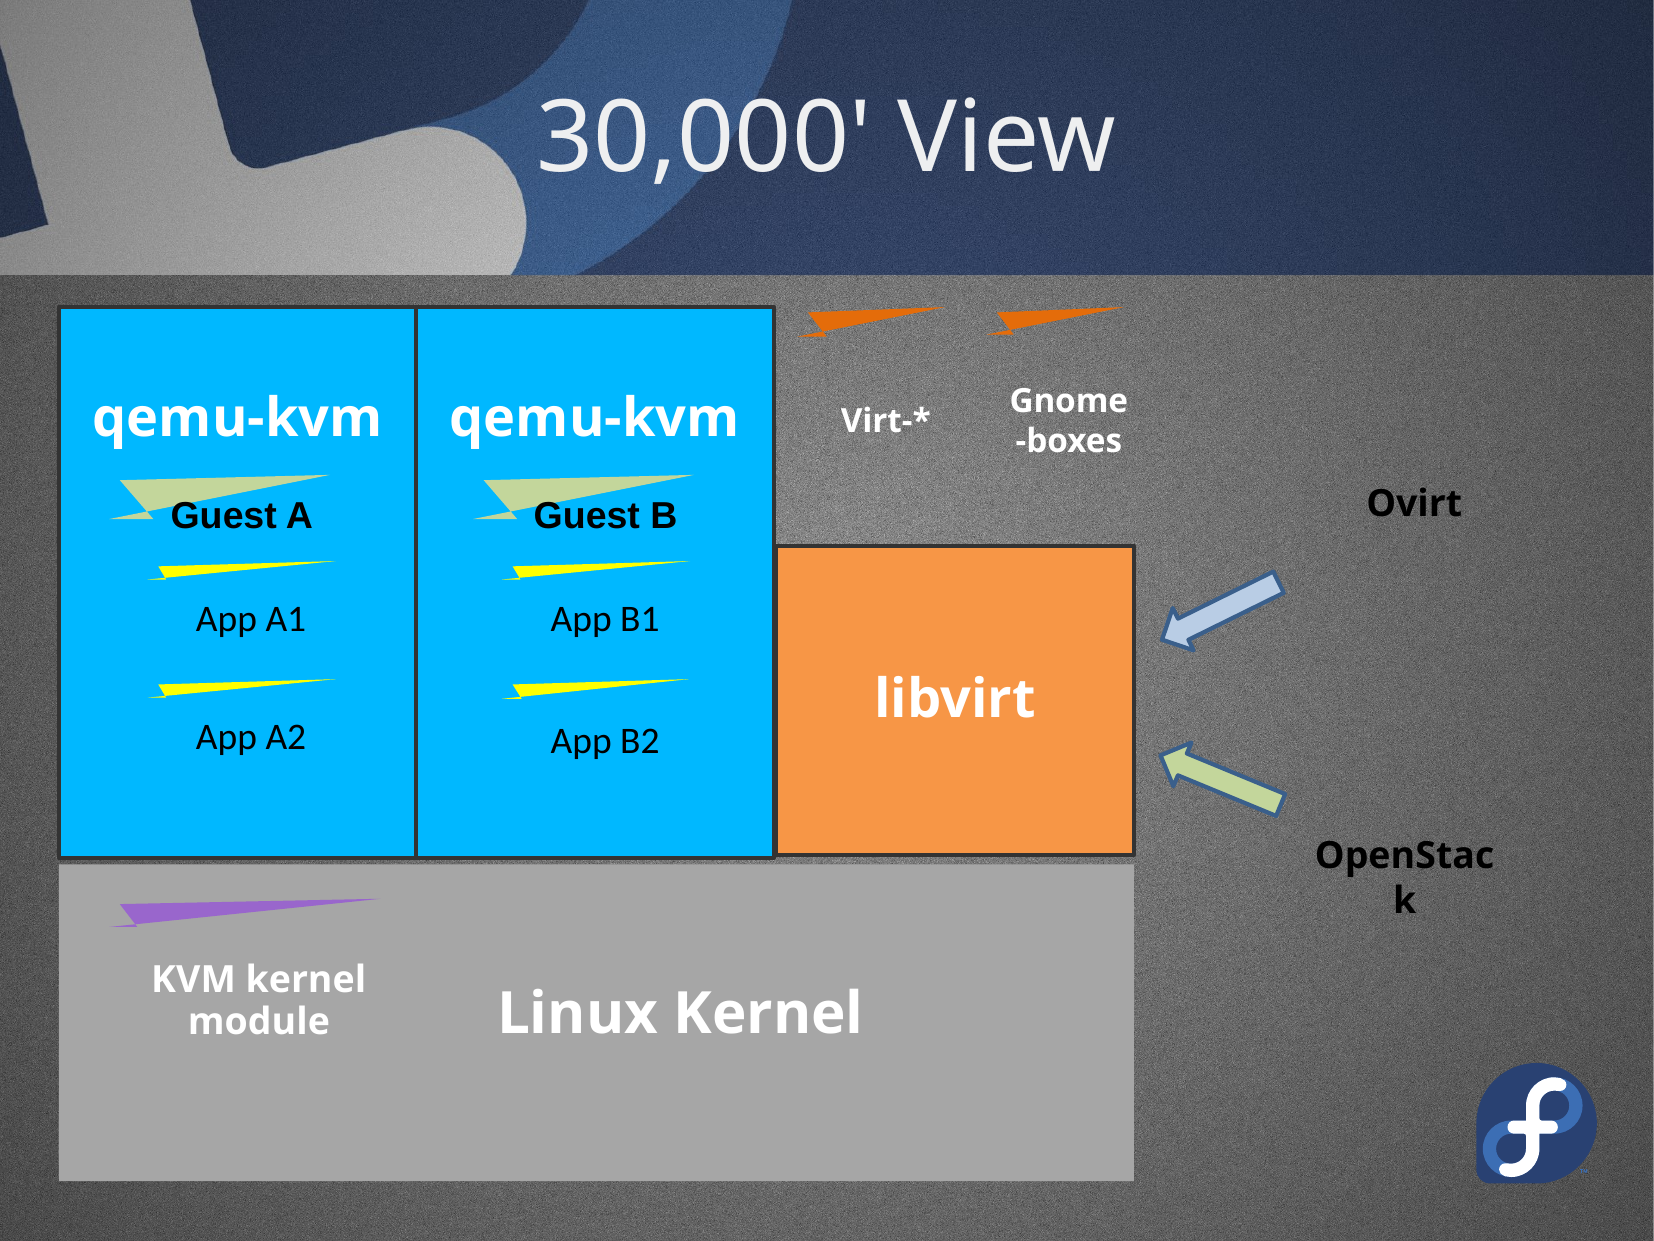

# 30,000' View
qemu-kvm
qemu-kvm
Virt-*
Gnome-boxes
Ovirt
Guest A
Guest B
libvirt
App A1
App B1
App A2
App B2
OpenStack
 Linux Kernel
KVM kernel module